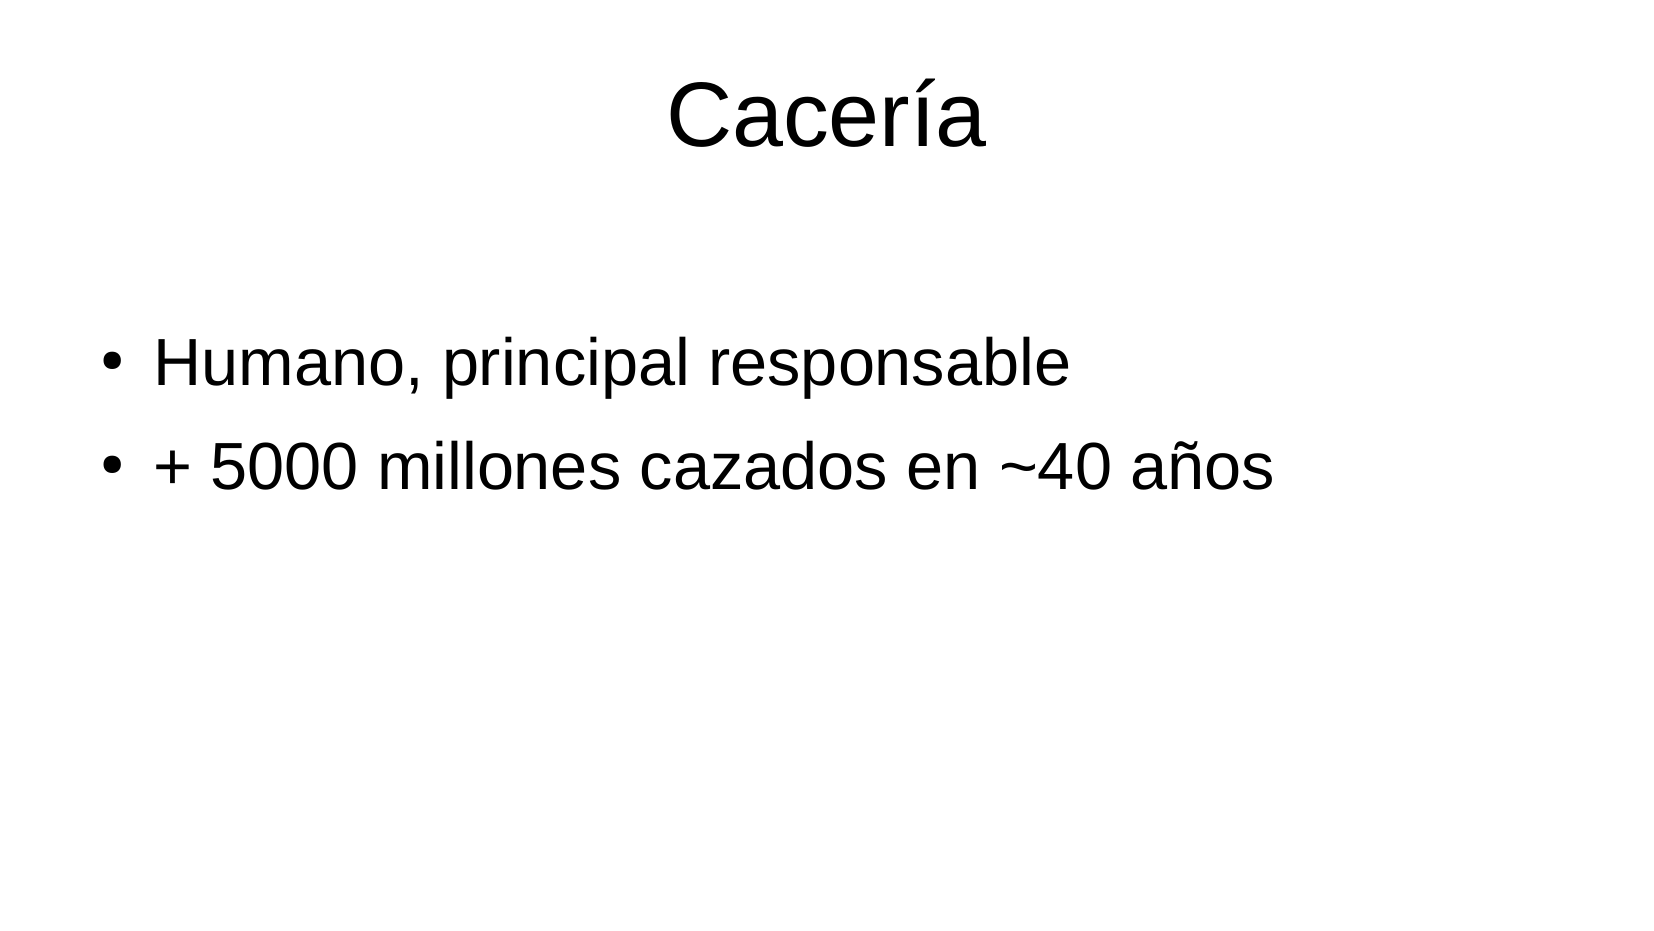

# Cacería
Humano, principal responsable
+ 5000 millones cazados en ~40 años